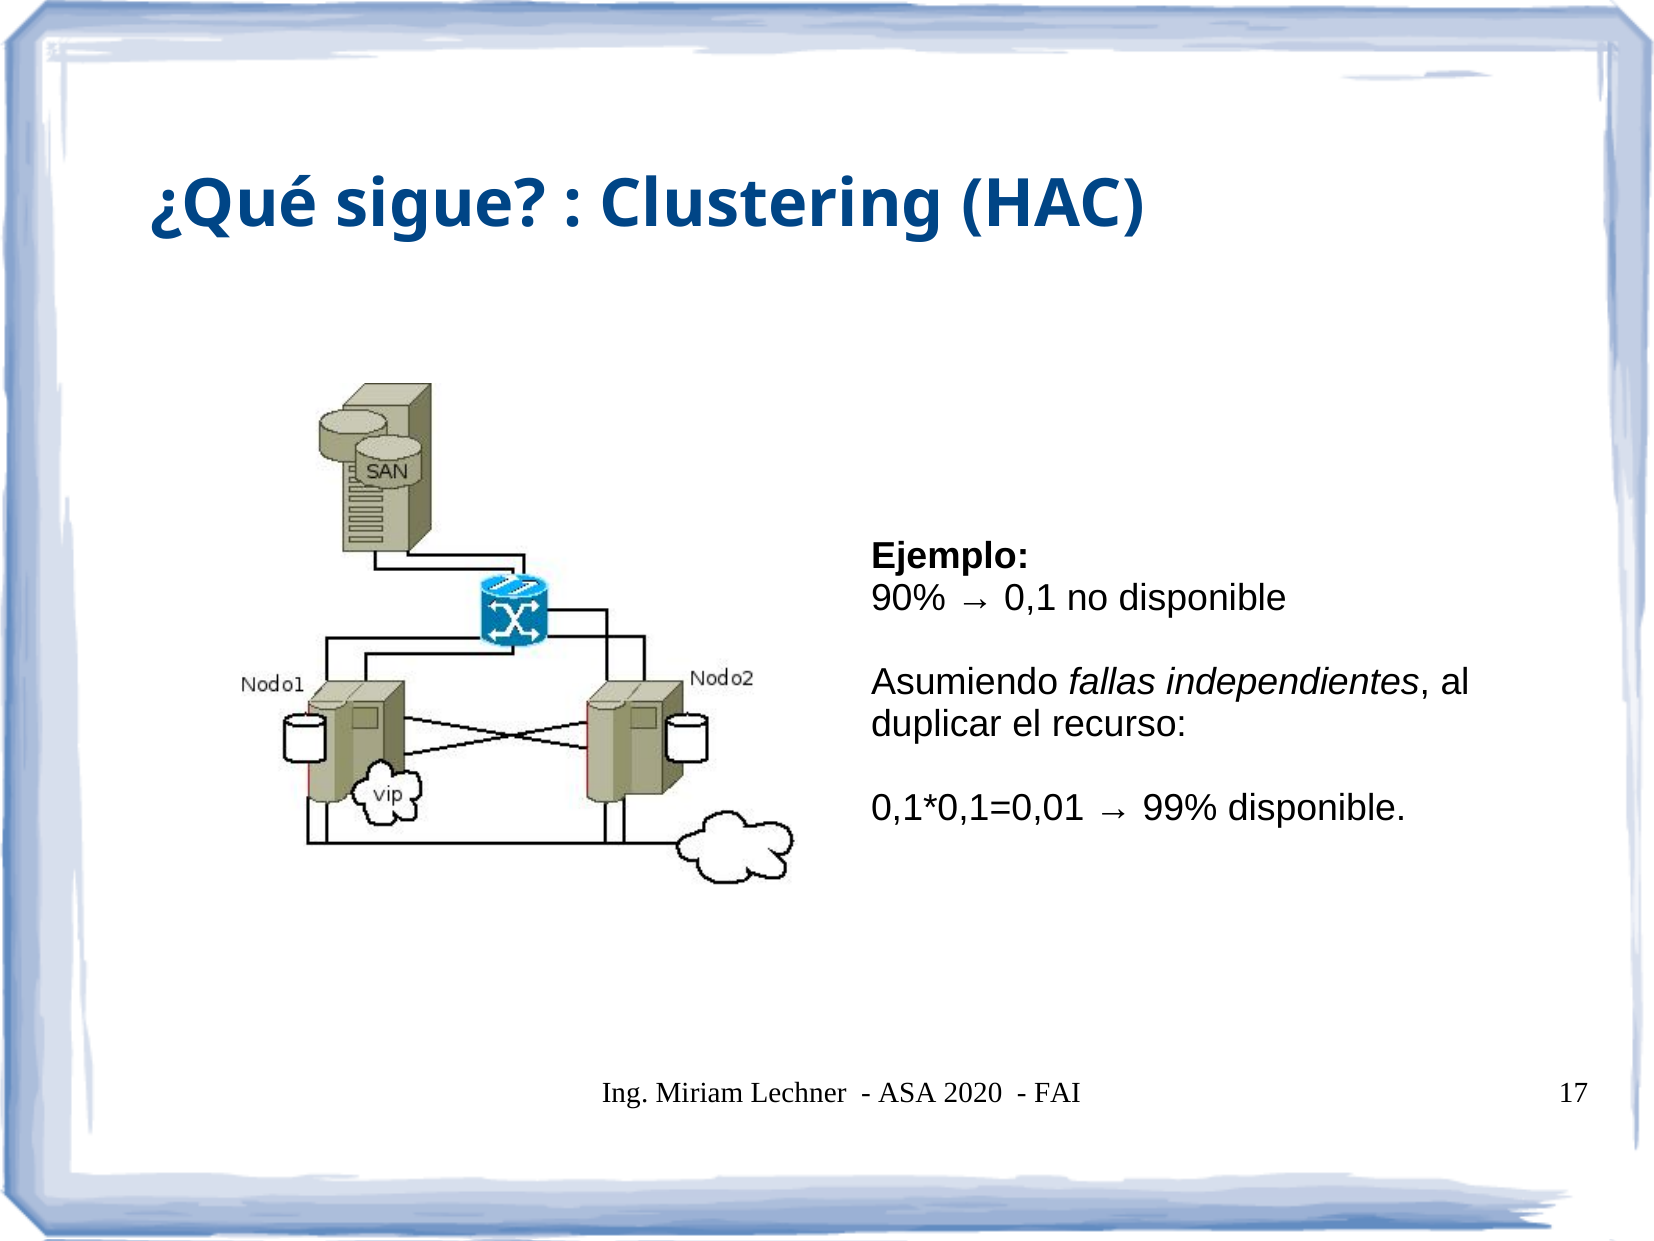

¿Qué sigue? : Clustering (HAC)
Ejemplo:
90% → 0,1 no disponible
Asumiendo fallas independientes, al
duplicar el recurso:
0,1*0,1=0,01 → 99% disponible.
Ing. Miriam Lechner - ASA 2020 - FAI
17